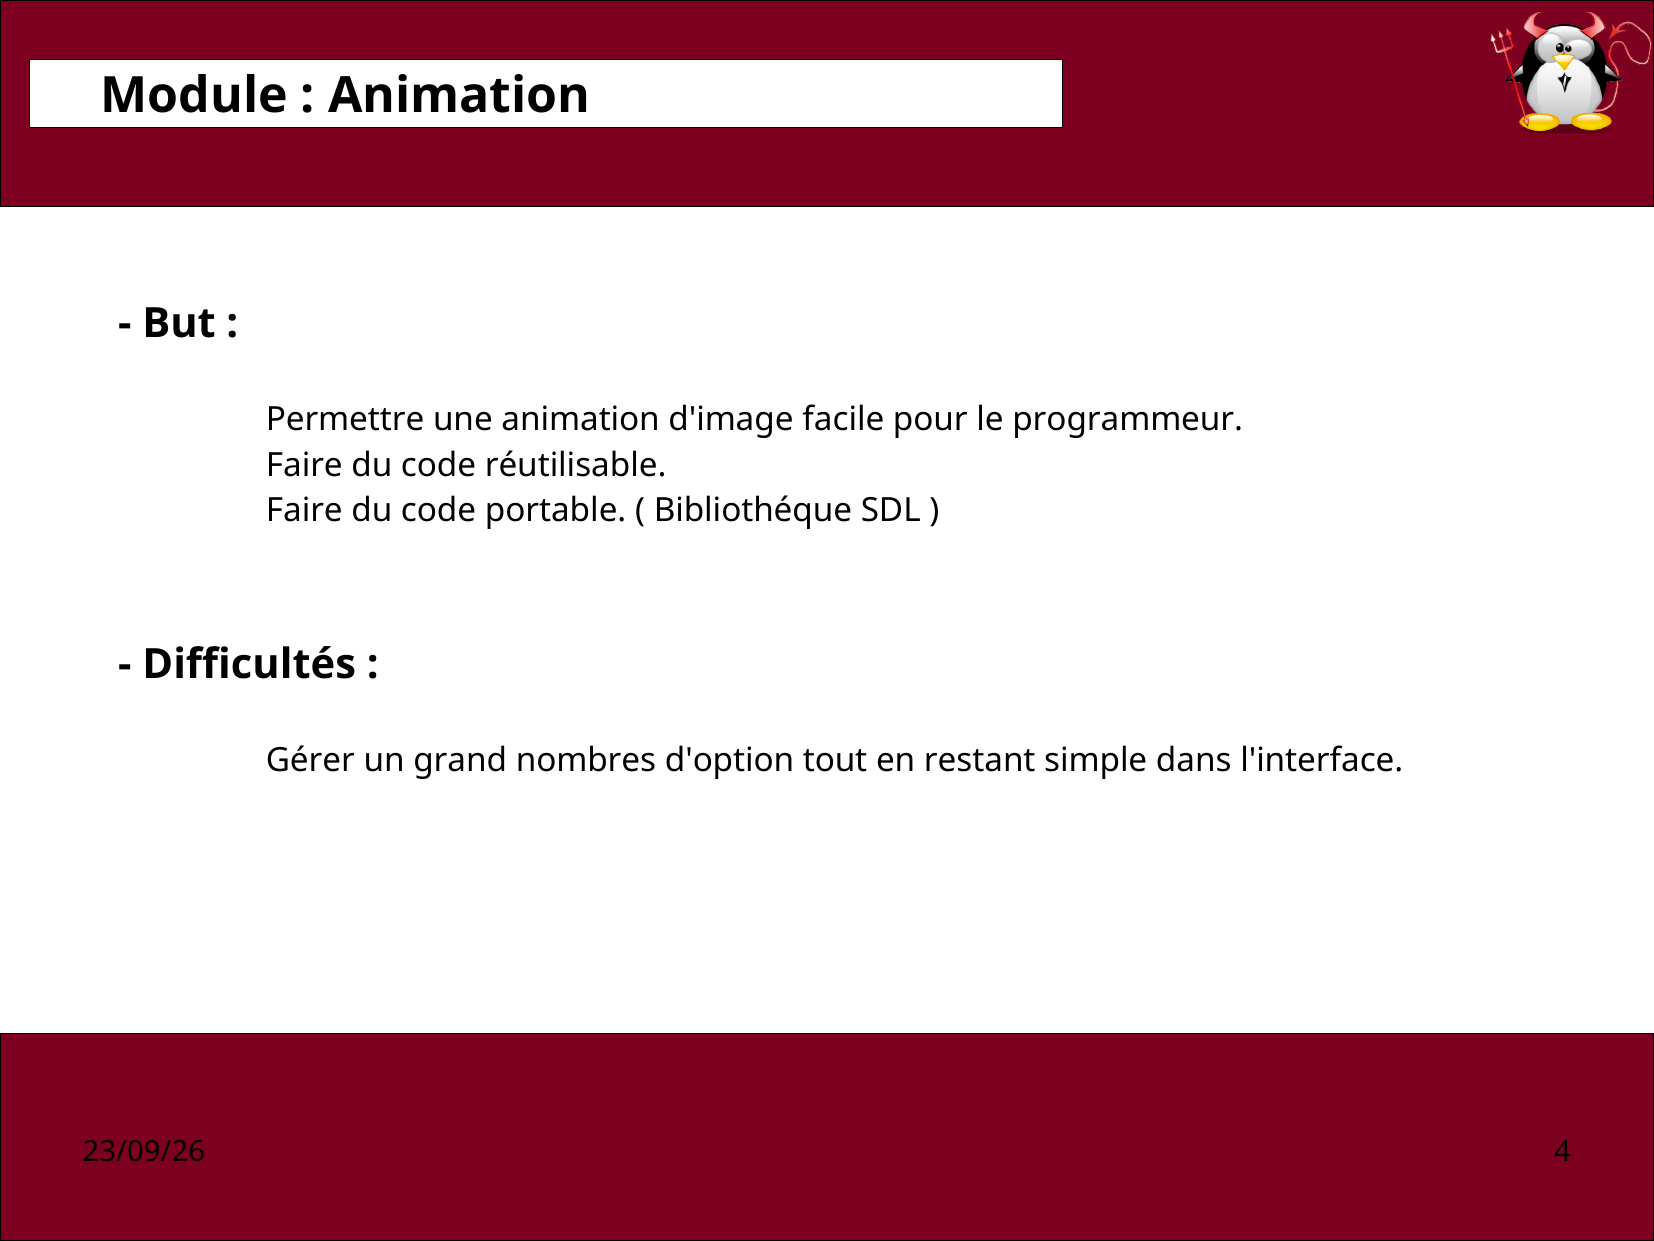

Module : Animation
- But :
		Permettre une animation d'image facile pour le programmeur.
		Faire du code réutilisable.
		Faire du code portable. ( Bibliothéque SDL )
- Difficultés :
		Gérer un grand nombres d'option tout en restant simple dans l'interface.
4